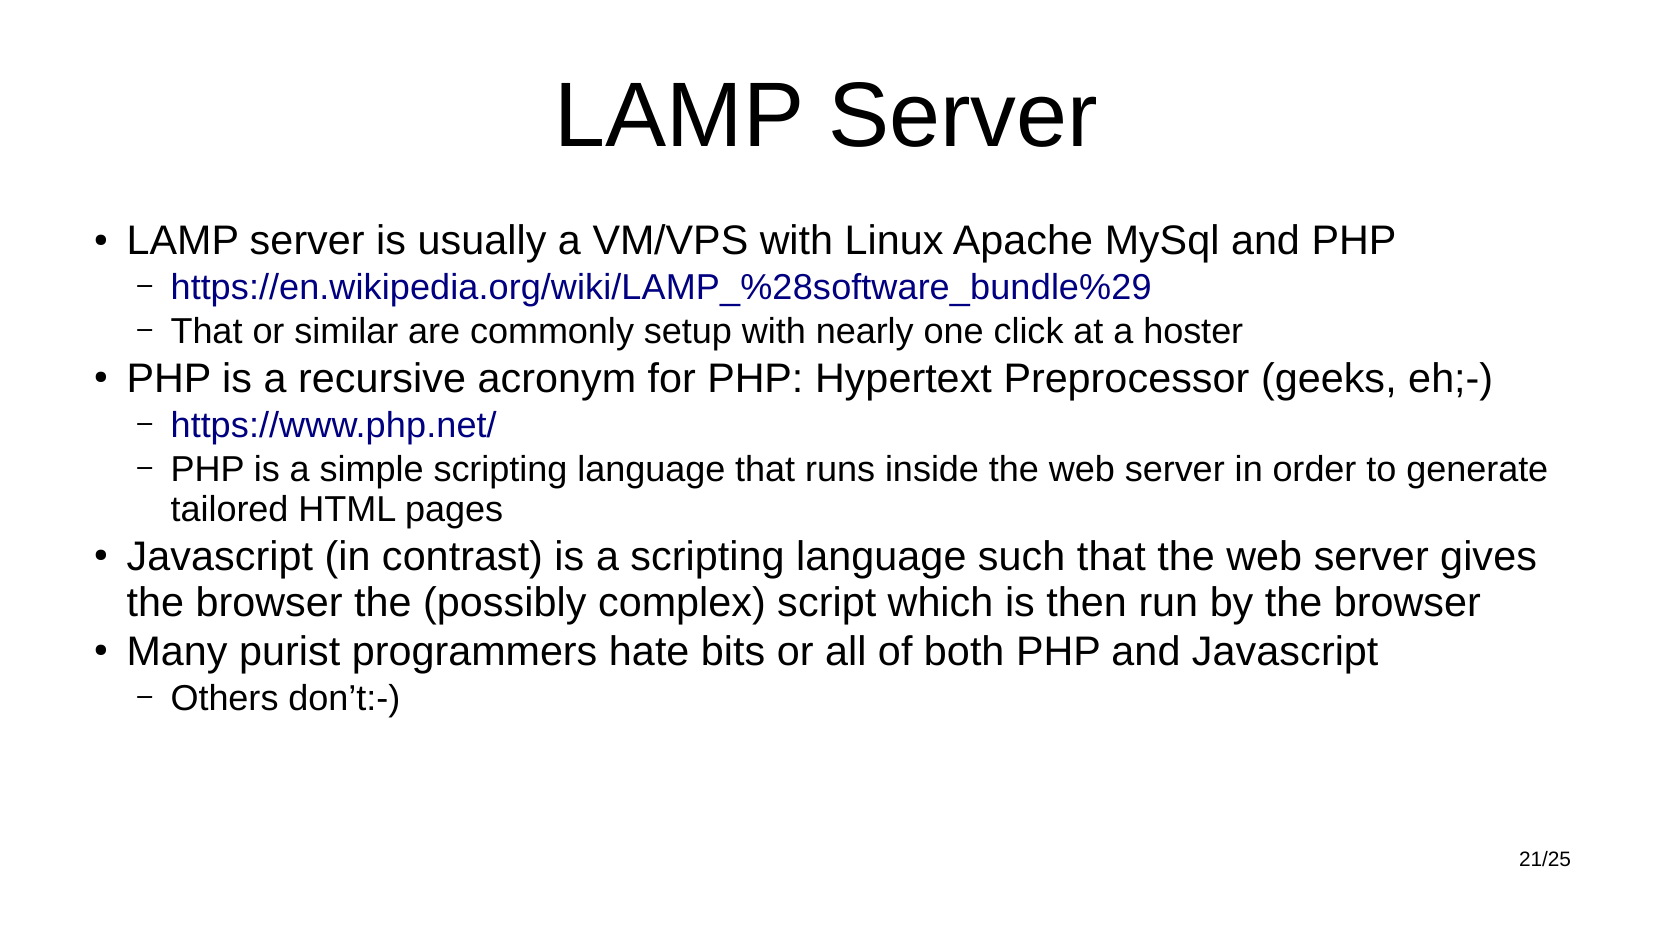

# LAMP Server
LAMP server is usually a VM/VPS with Linux Apache MySql and PHP
https://en.wikipedia.org/wiki/LAMP_%28software_bundle%29
That or similar are commonly setup with nearly one click at a hoster
PHP is a recursive acronym for PHP: Hypertext Preprocessor (geeks, eh;-)
https://www.php.net/
PHP is a simple scripting language that runs inside the web server in order to generate tailored HTML pages
Javascript (in contrast) is a scripting language such that the web server gives the browser the (possibly complex) script which is then run by the browser
Many purist programmers hate bits or all of both PHP and Javascript
Others don’t:-)
21